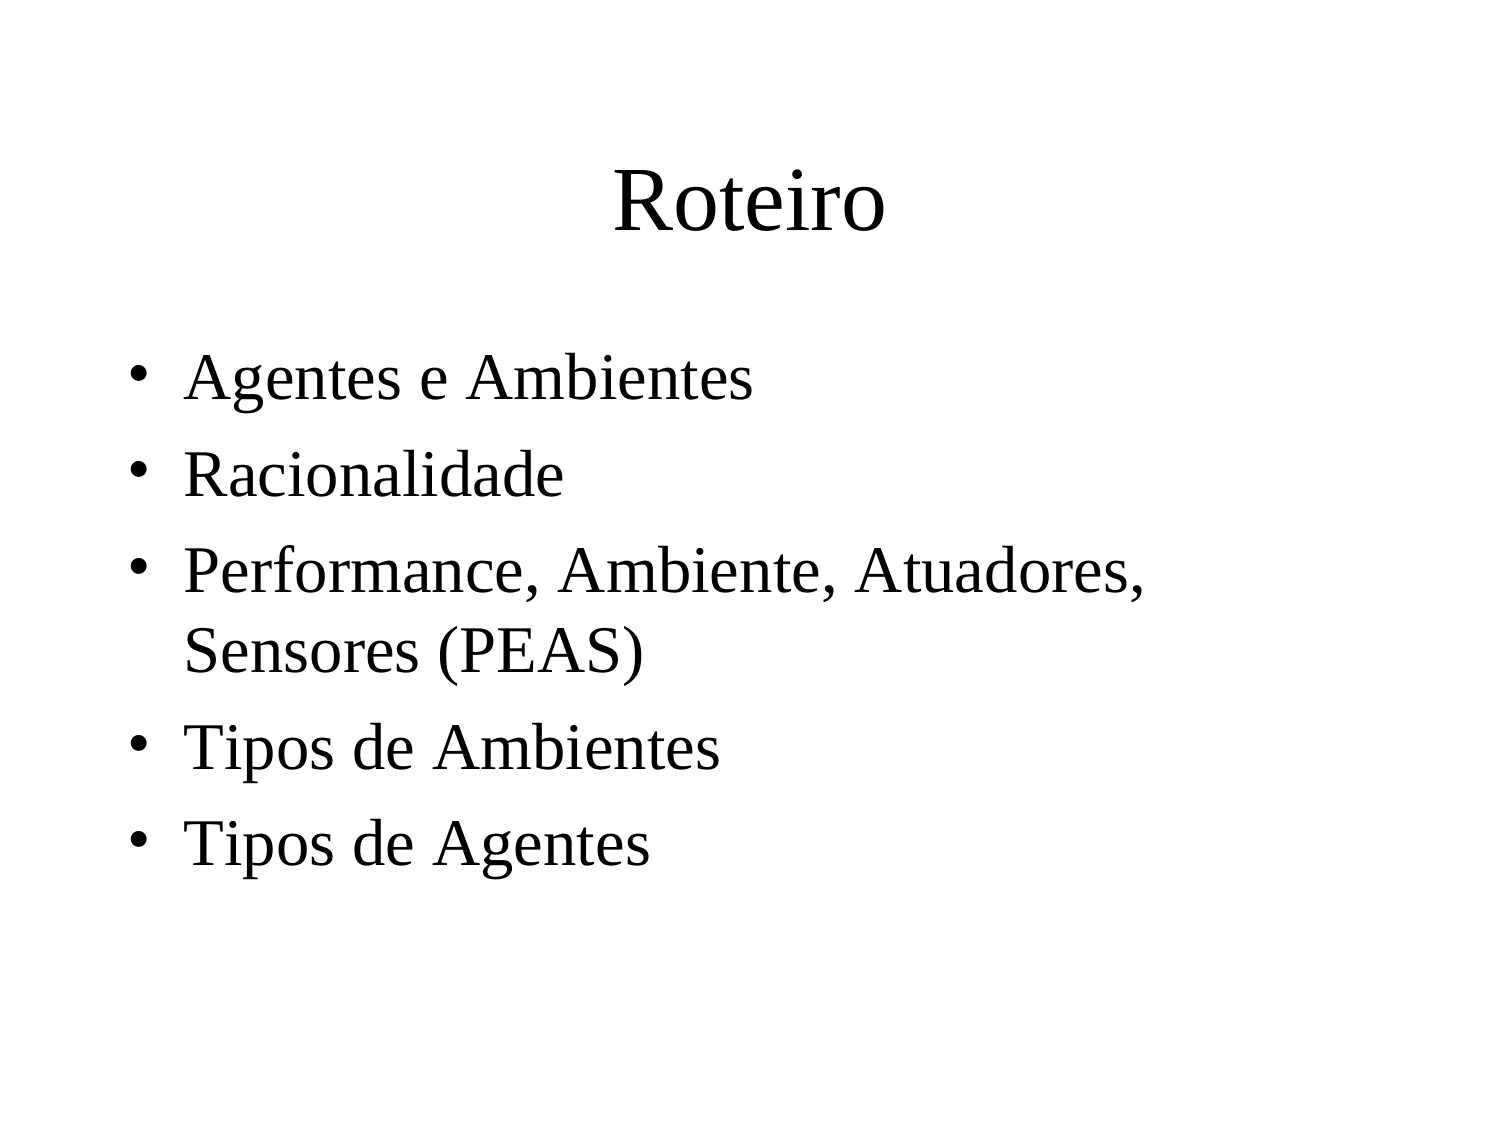

# Roteiro
Agentes e Ambientes
Racionalidade
Performance, Ambiente, Atuadores, Sensores (PEAS)
Tipos de Ambientes
Tipos de Agentes